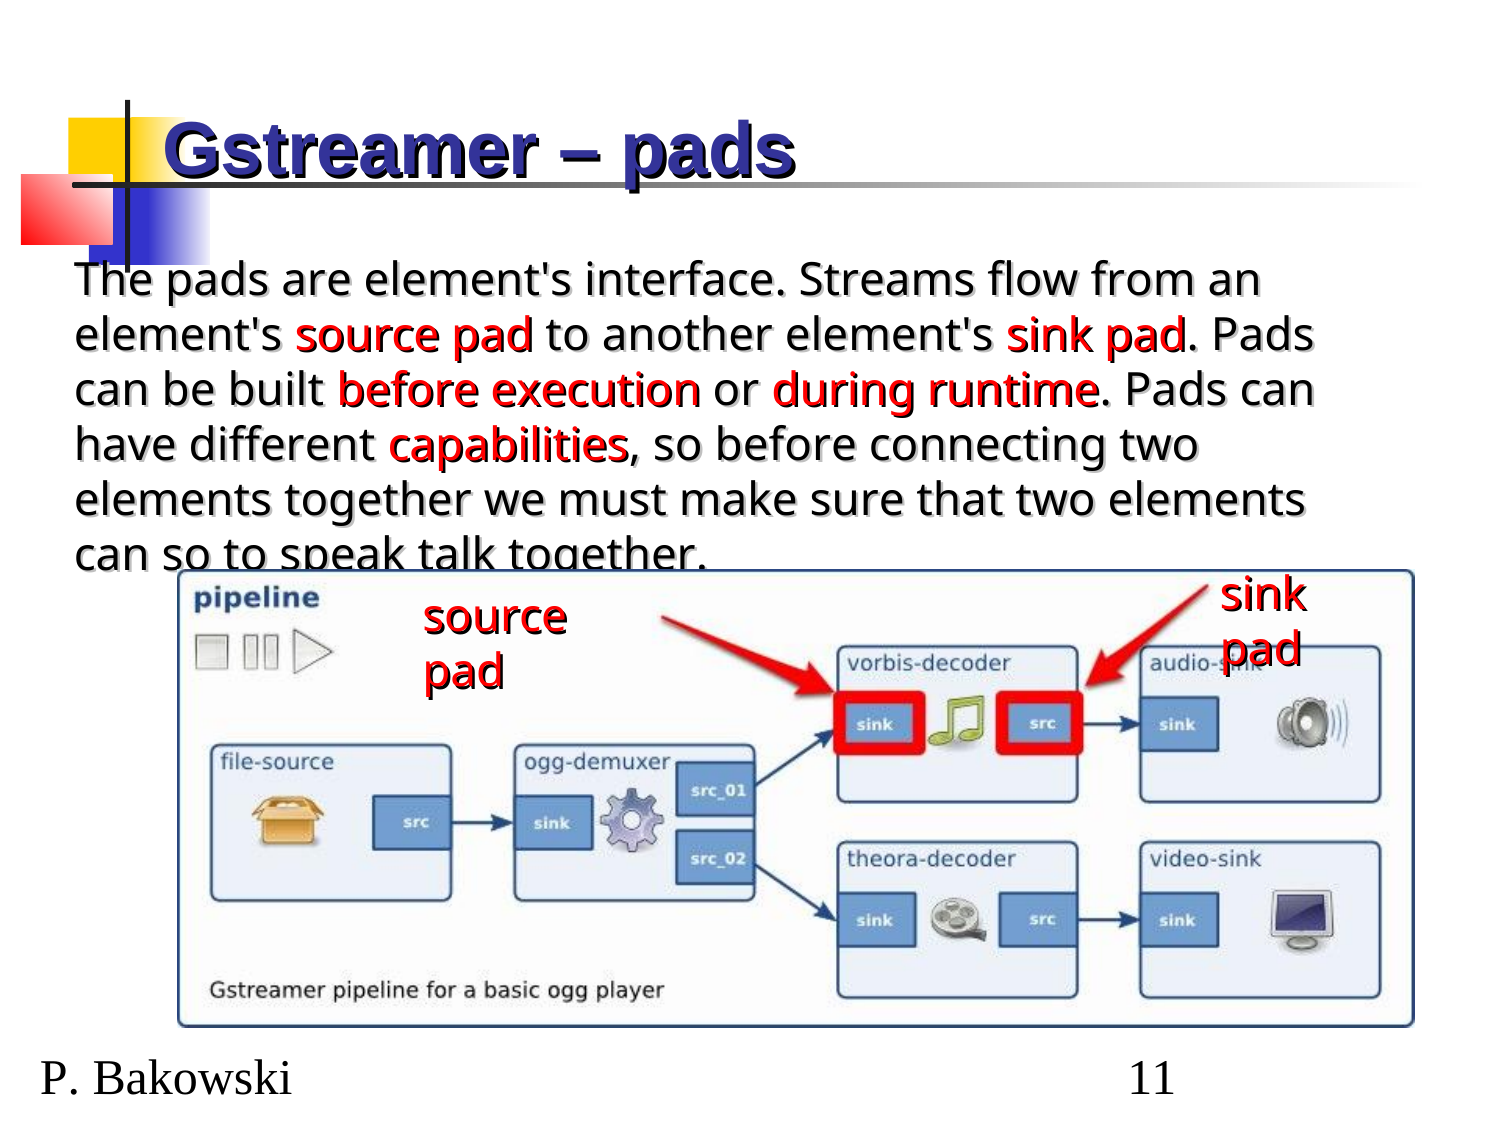

# Gstreamer – pads
The pads are element's interface. Streams flow from an element's source pad to another element's sink pad. Pads can be built before execution or during runtime. Pads can have different capabilities, so before connecting two elements together we must make sure that two elements can so to speak talk together.
sink pad
source pad
P.Bakowski
11